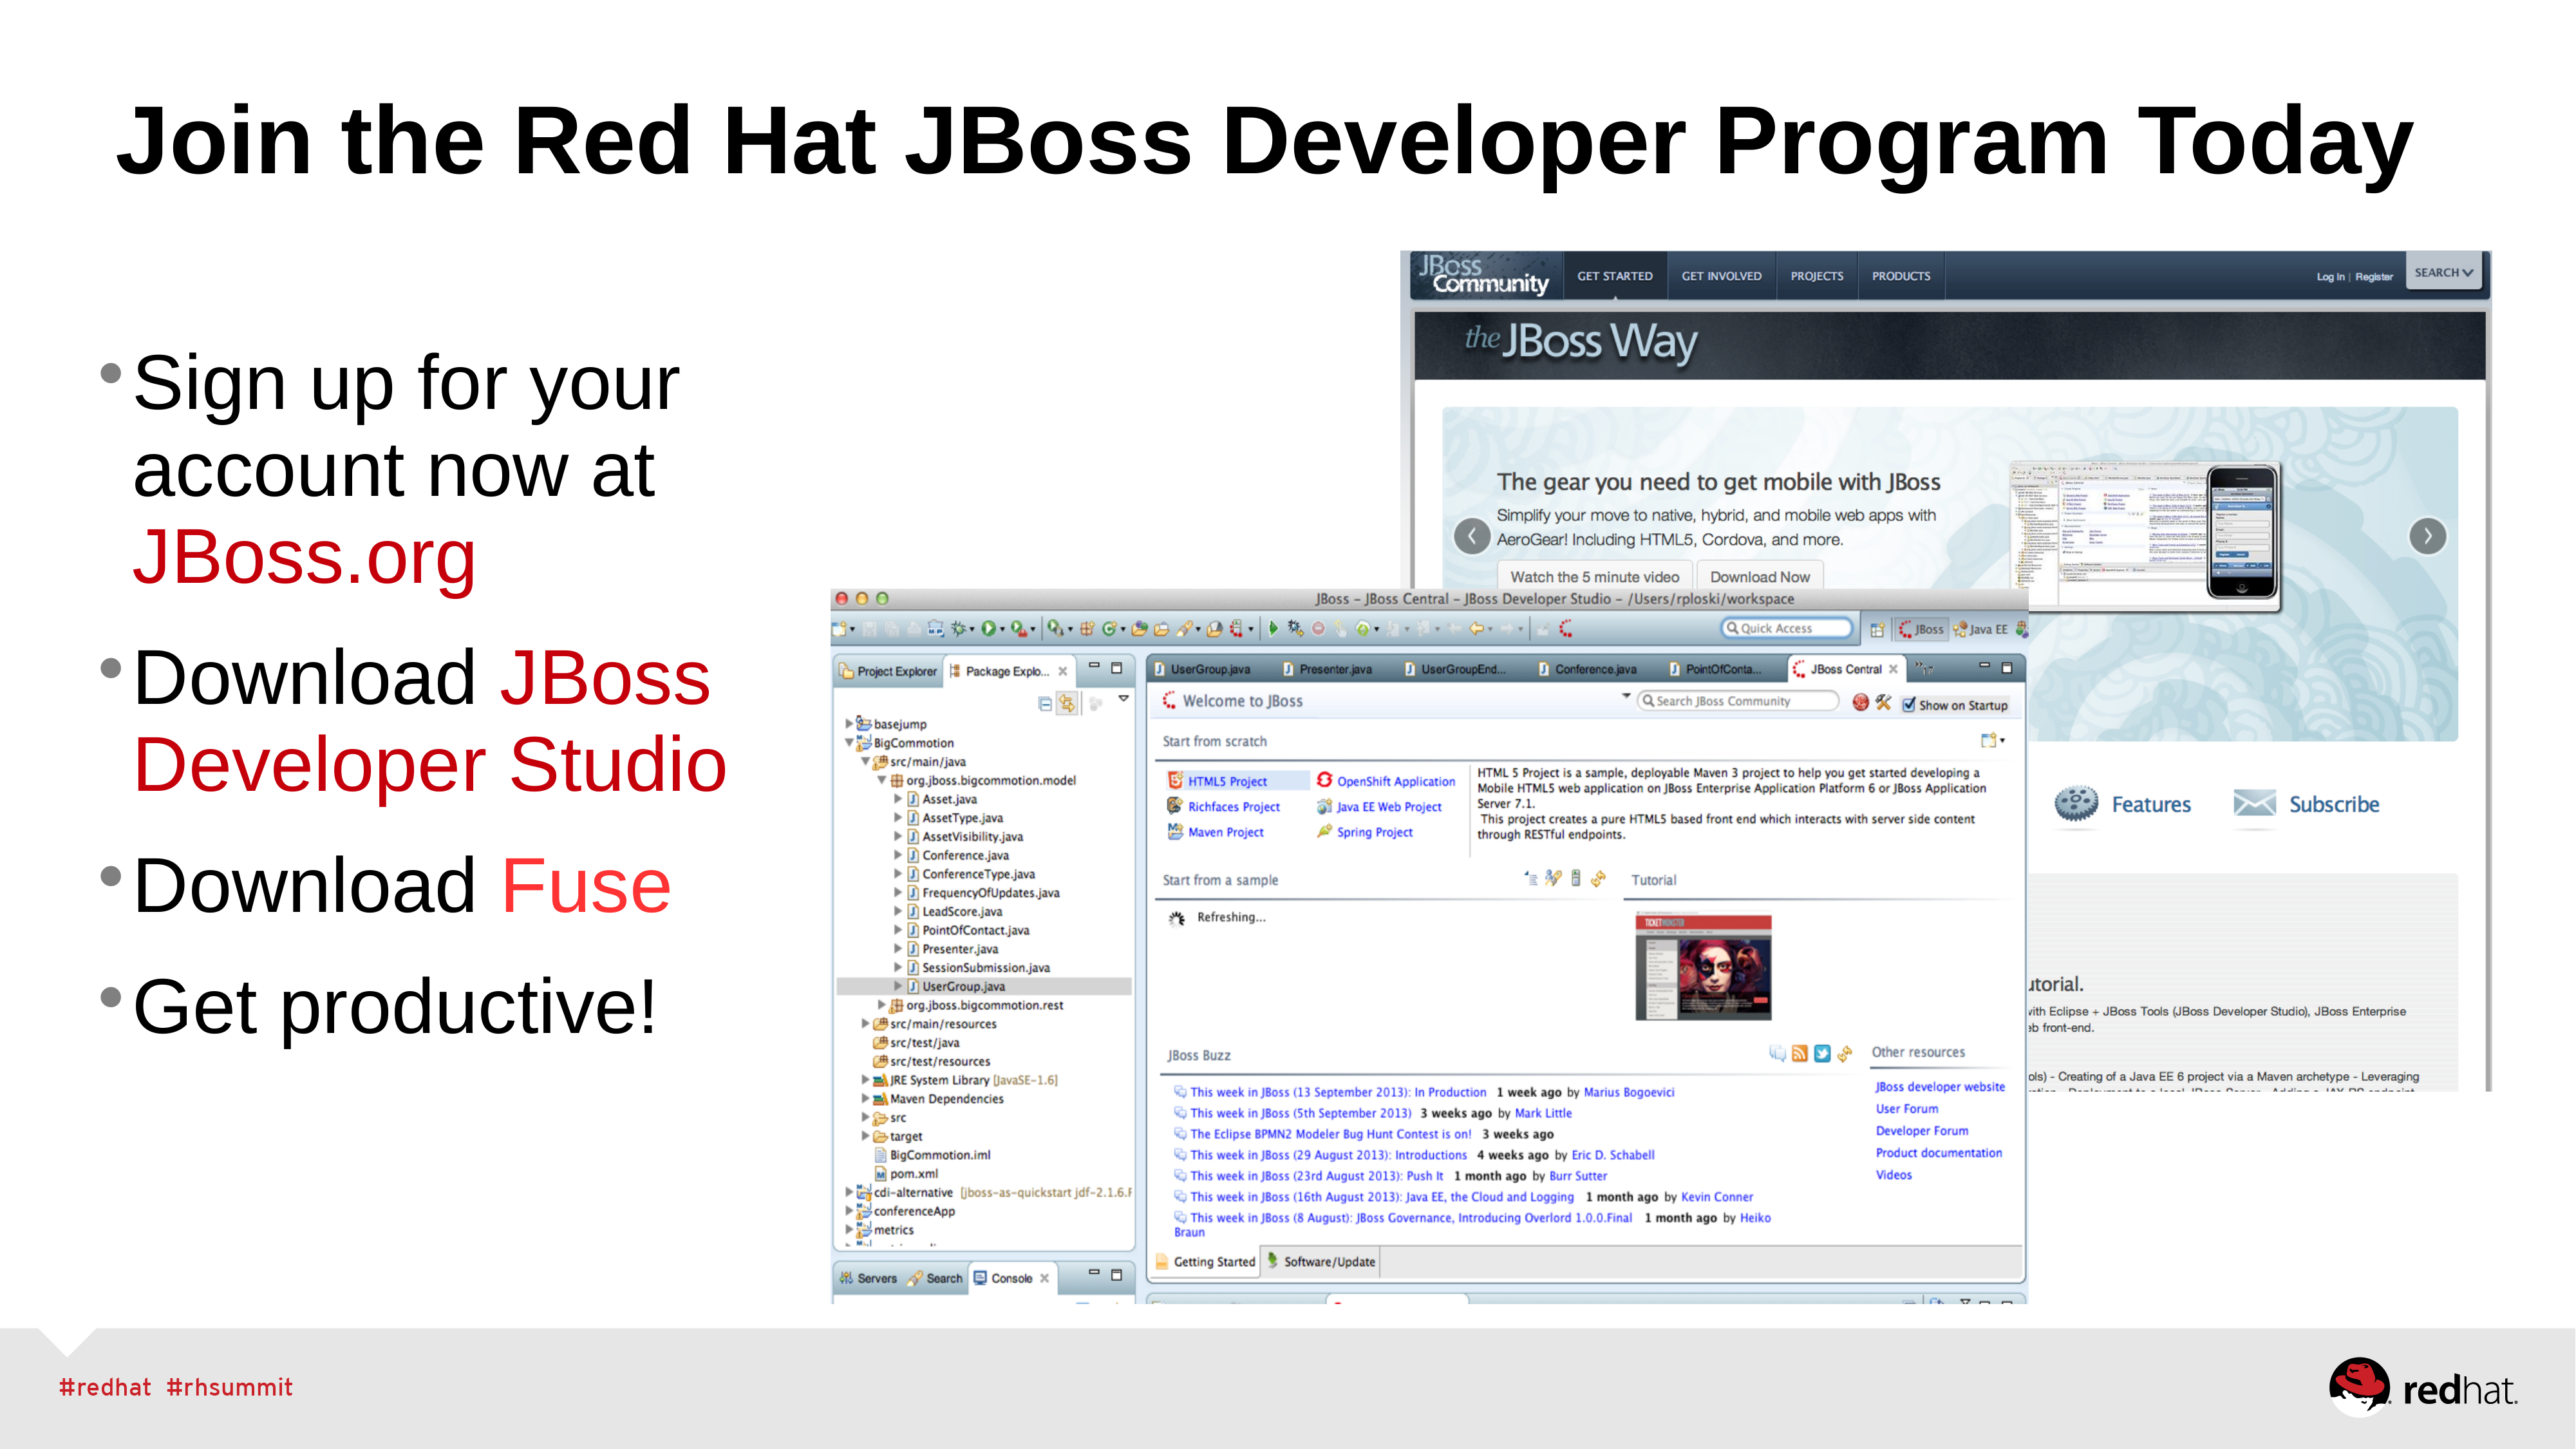

# Join the Red Hat JBoss Developer Program Today
Sign up for your account now at JBoss.org
Download JBoss Developer Studio
Download Fuse
Get productive!